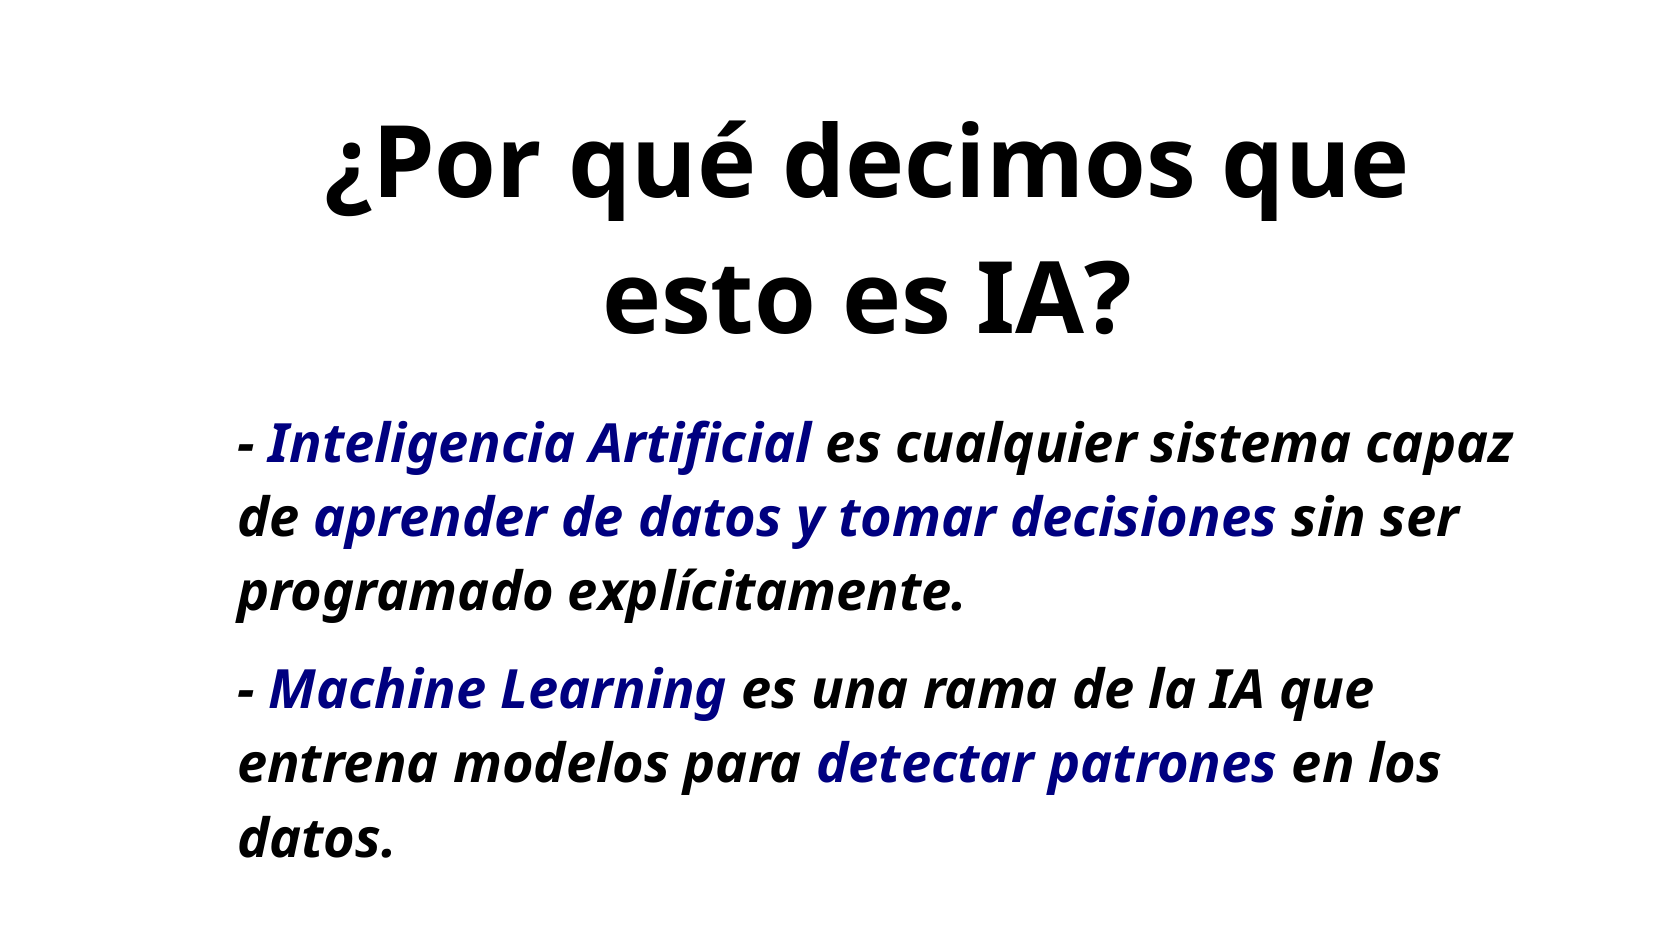

¿Por qué decimos que esto es IA?
- Inteligencia Artificial es cualquier sistema capaz de aprender de datos y tomar decisiones sin ser programado explícitamente.
- Machine Learning es una rama de la IA que entrena modelos para detectar patrones en los datos.